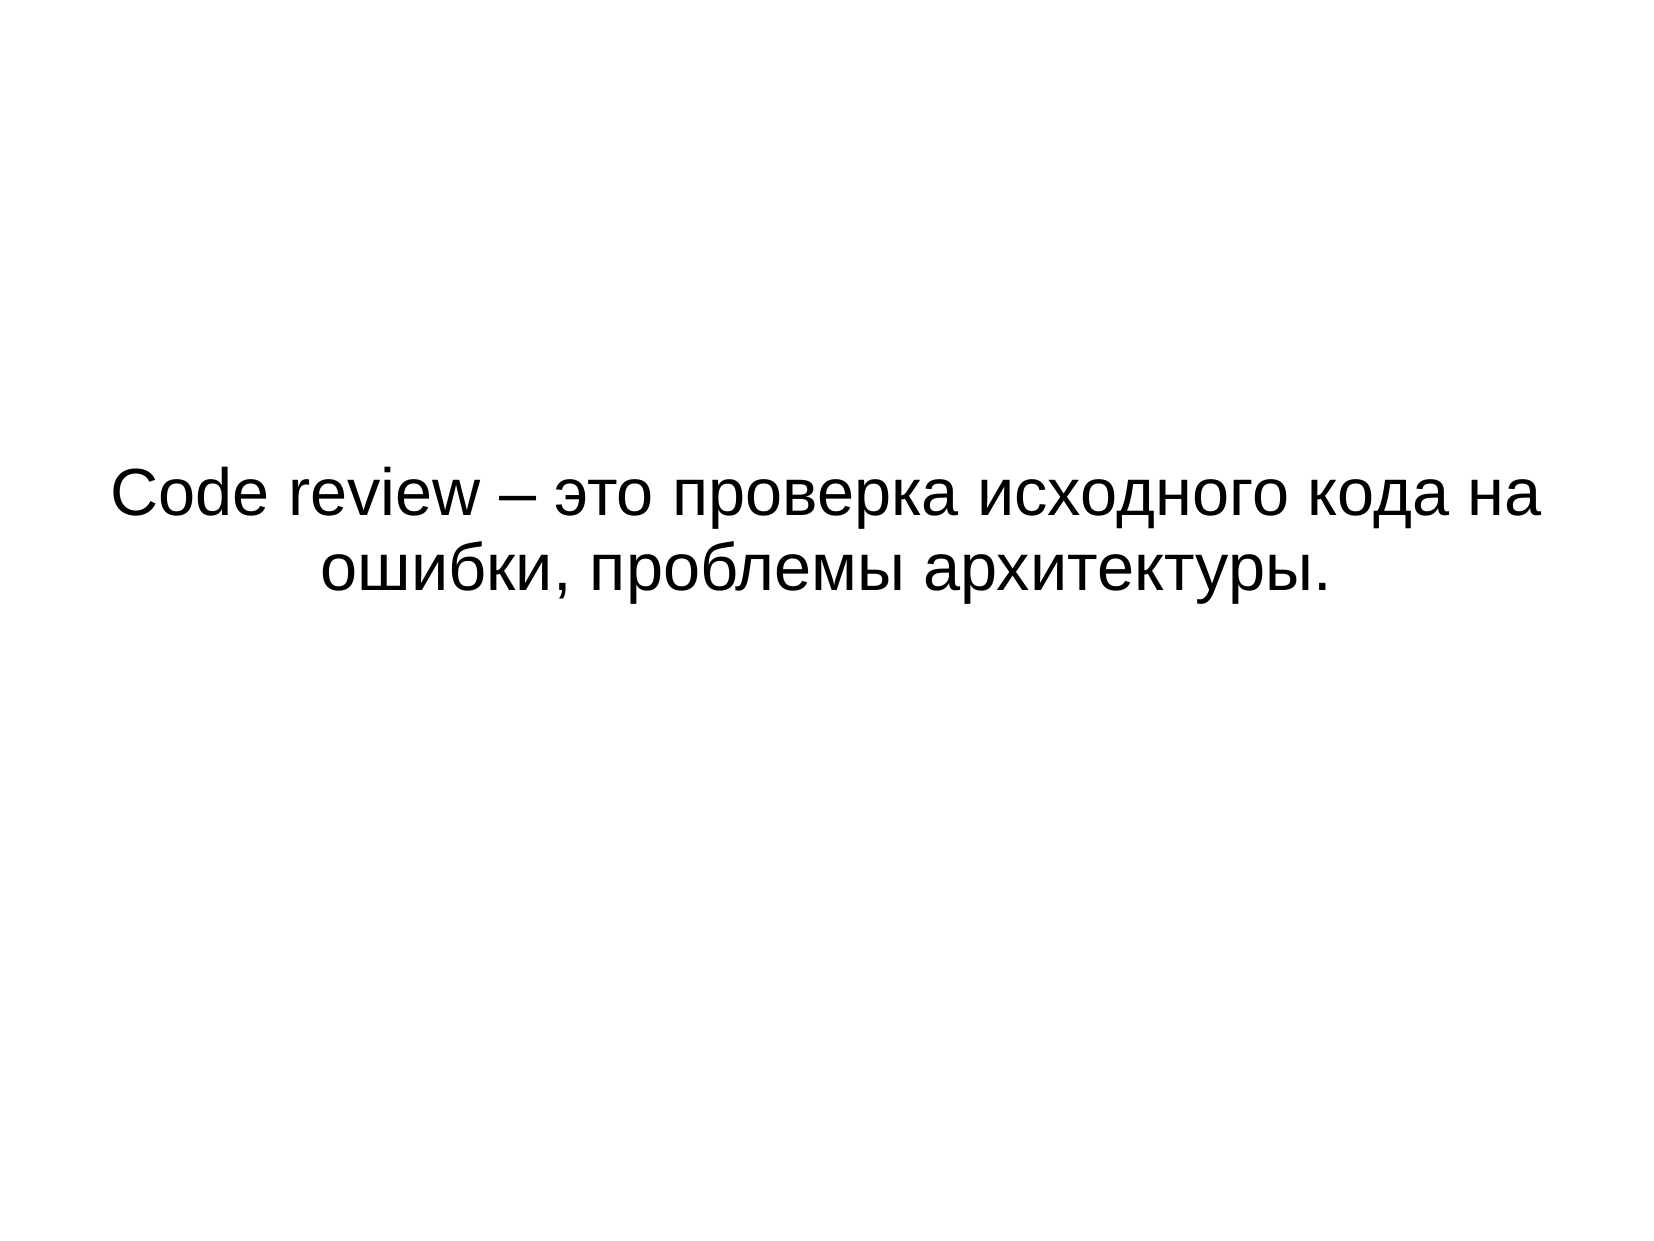

# Code review – это проверка исходного кода на ошибки, проблемы архитектуры.